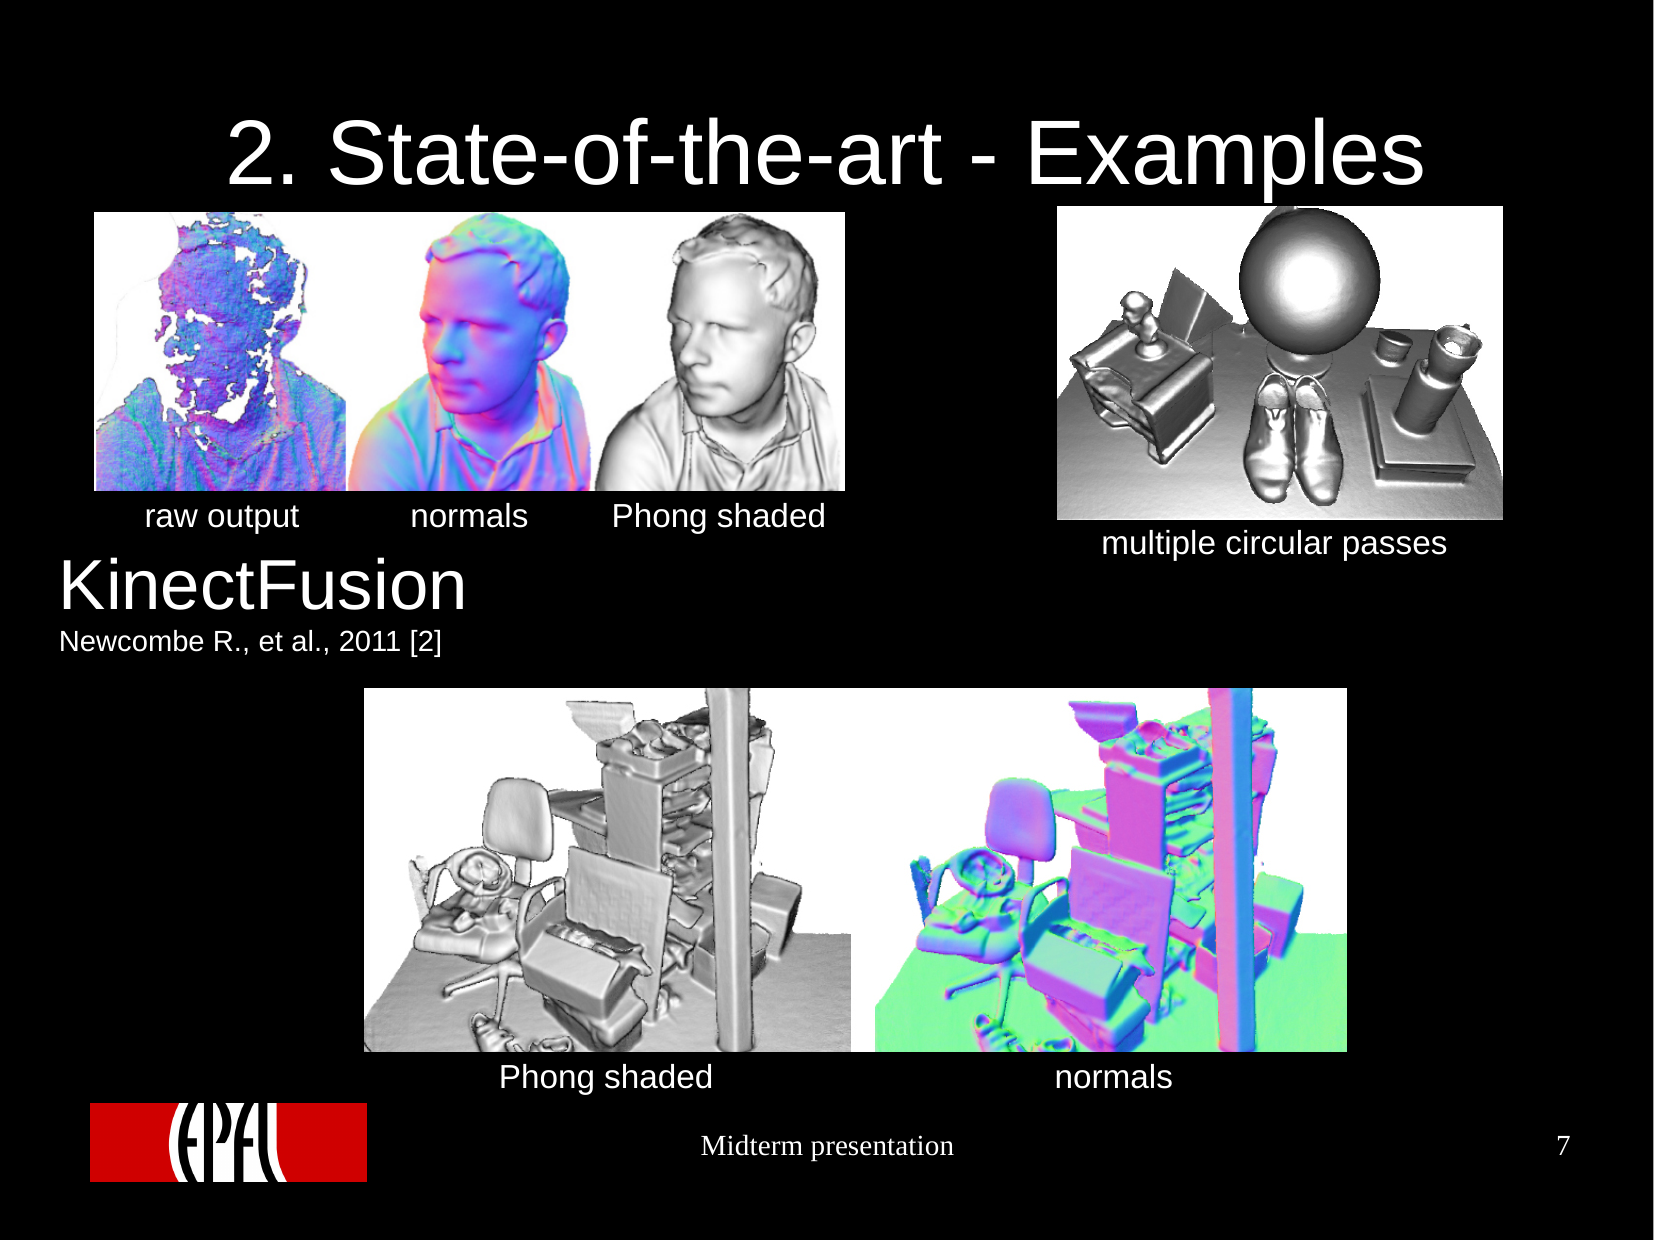

# 2. State-of-the-art - Examples
raw output normals Phong shaded
multiple circular passes
KinectFusion
Newcombe R., et al., 2011 [2]
Phong shaded normals
Midterm presentation
7